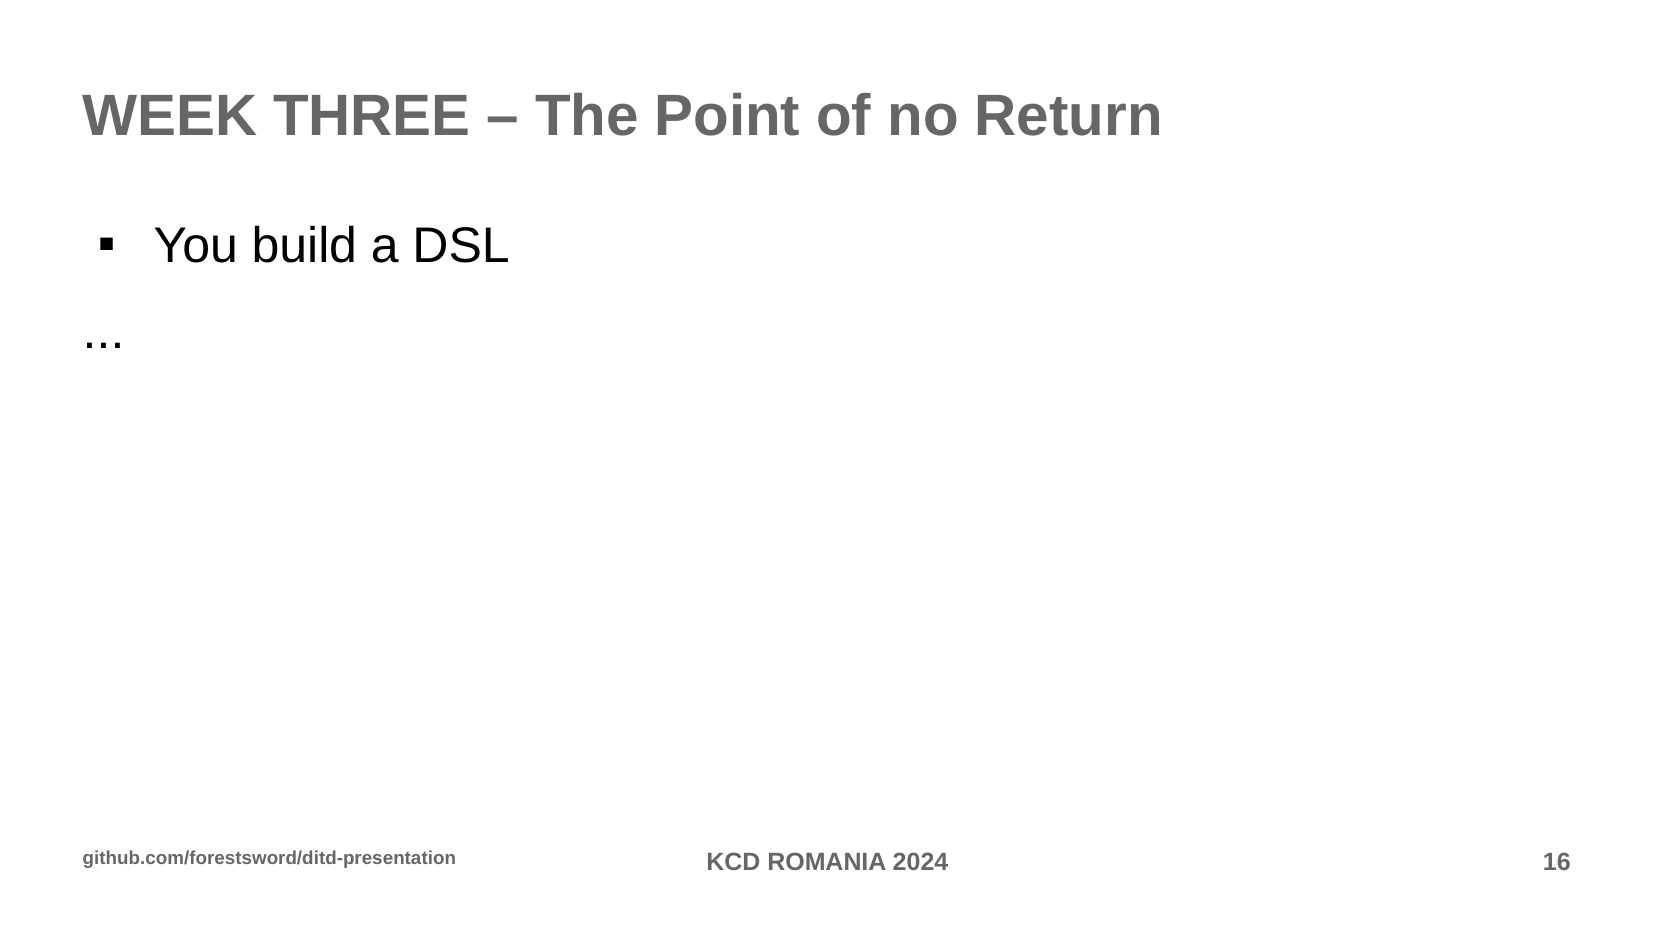

# WEEK THREE – The Point of no Return
You build a DSL
...
github.com/forestsword/ditd-presentation
KCD ROMANIA 2024
16